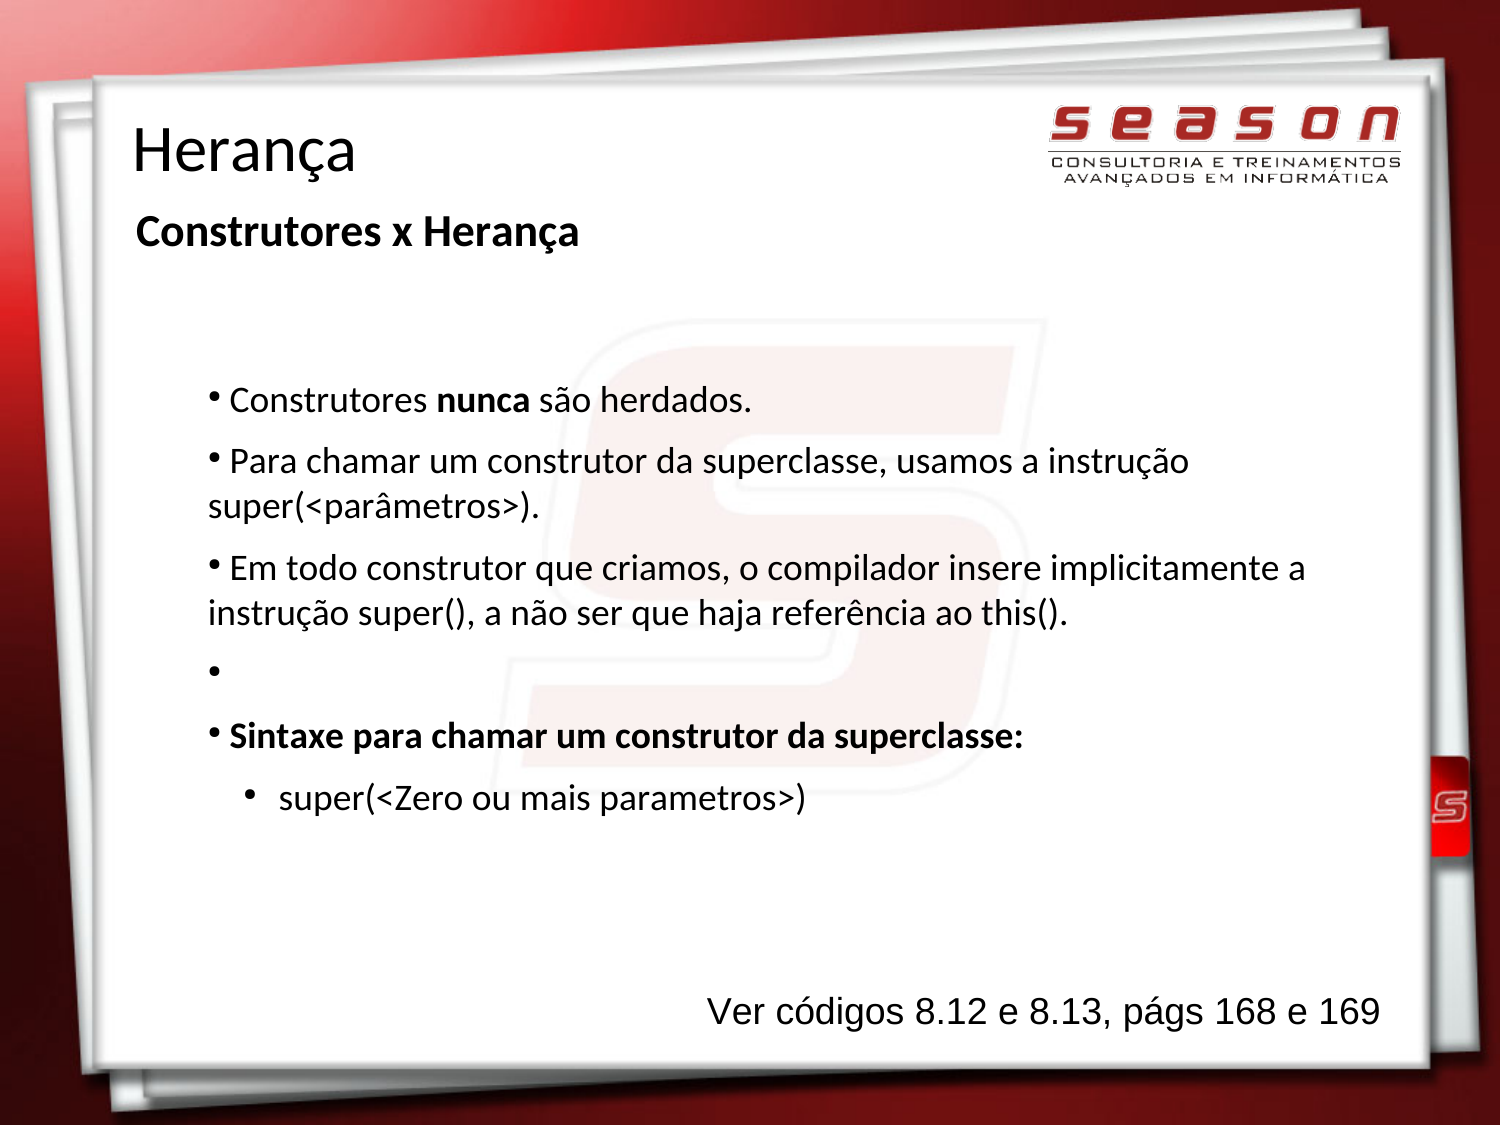

# Herança
Construtores x Herança
 Construtores nunca são herdados.
 Para chamar um construtor da superclasse, usamos a instrução super(<parâmetros>).
 Em todo construtor que criamos, o compilador insere implicitamente a instrução super(), a não ser que haja referência ao this().
 Sintaxe para chamar um construtor da superclasse:
super(<Zero ou mais parametros>)
Ver códigos 8.12 e 8.13, págs 168 e 169